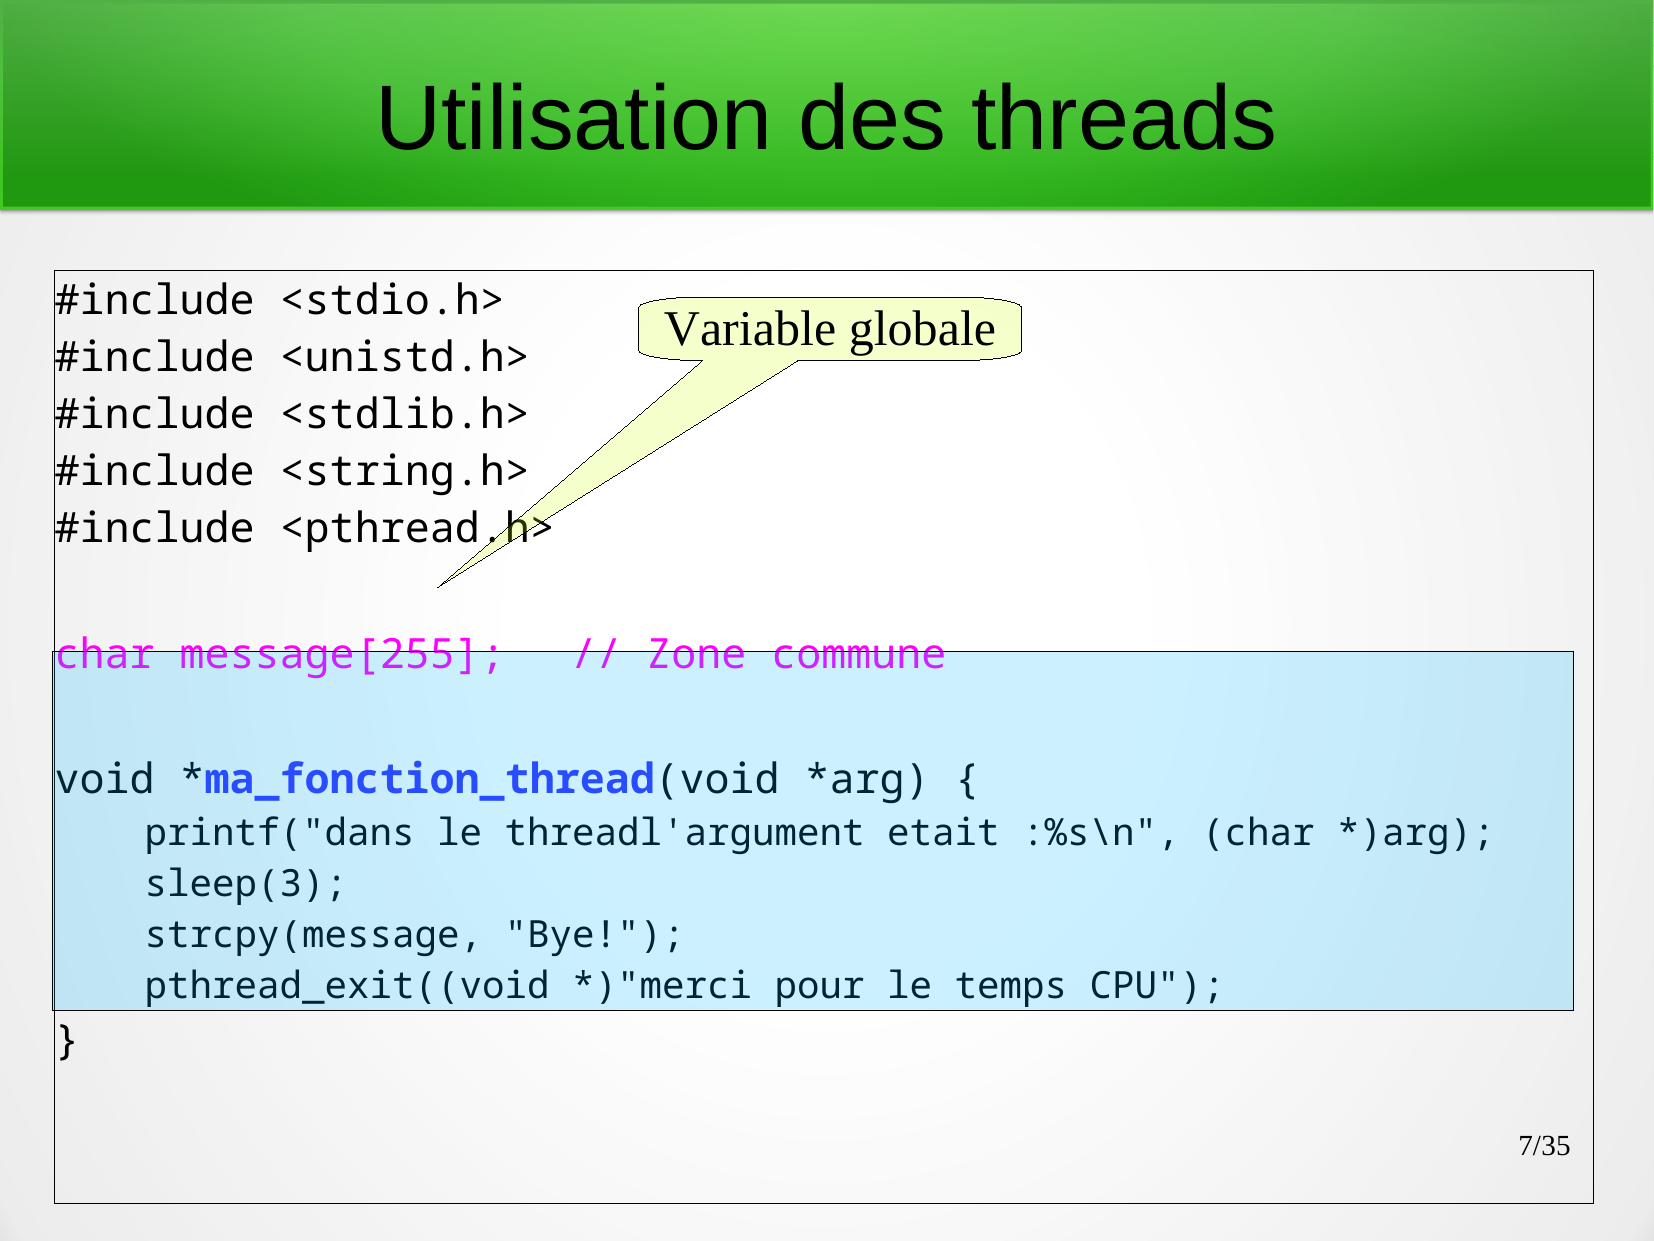

# Utilisation des threads
#include <stdio.h>
#include <unistd.h>
#include <stdlib.h>
#include <string.h>
#include <pthread.h>
char message[255];	// Zone commune
void *ma_fonction_thread(void *arg) {
 printf("dans le threadl'argument etait :%s\n", (char *)arg);
 sleep(3);
 strcpy(message, "Bye!");
 pthread_exit((void *)"merci pour le temps CPU");
}
Variable globale
7